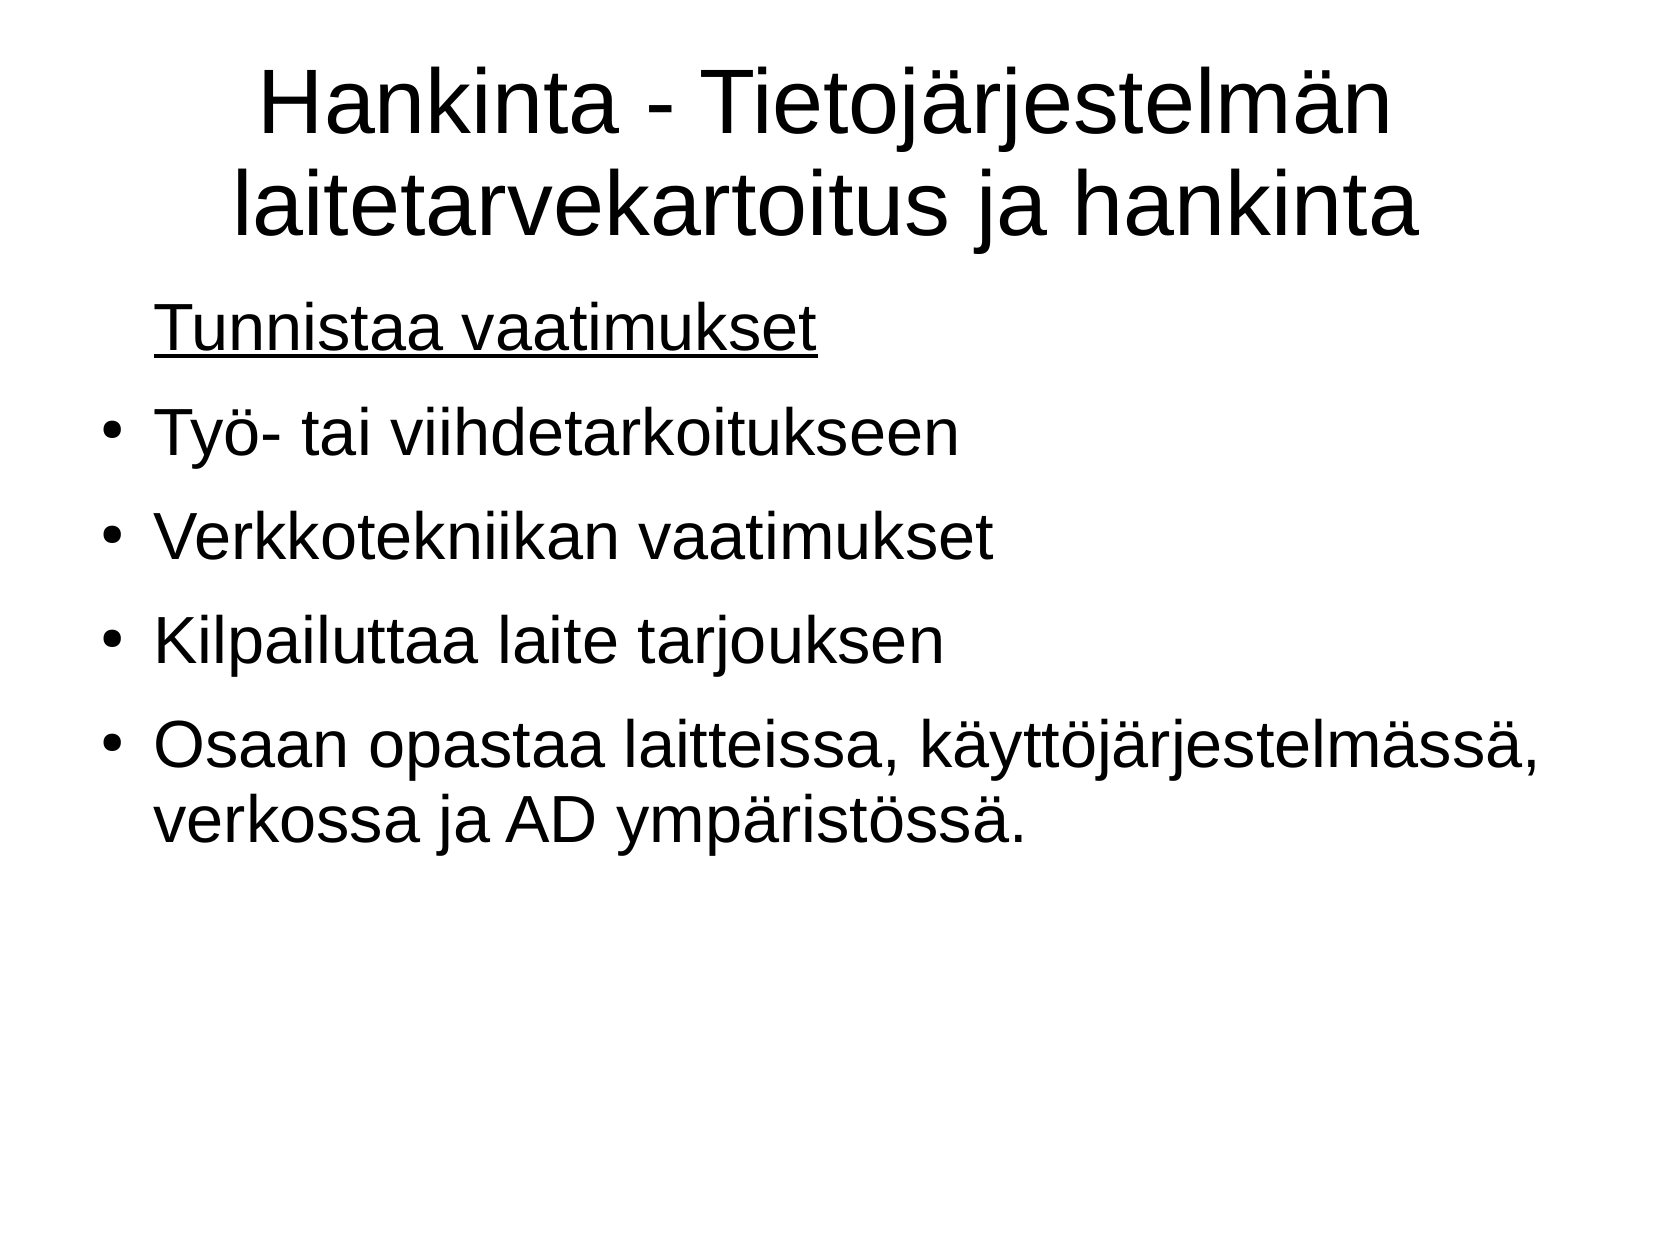

# Hankinta - Tietojärjestelmän laitetarvekartoitus ja hankinta
Tunnistaa vaatimukset
Työ- tai viihdetarkoitukseen
Verkkotekniikan vaatimukset
Kilpailuttaa laite tarjouksen
Osaan opastaa laitteissa, käyttöjärjestelmässä, verkossa ja AD ympäristössä.